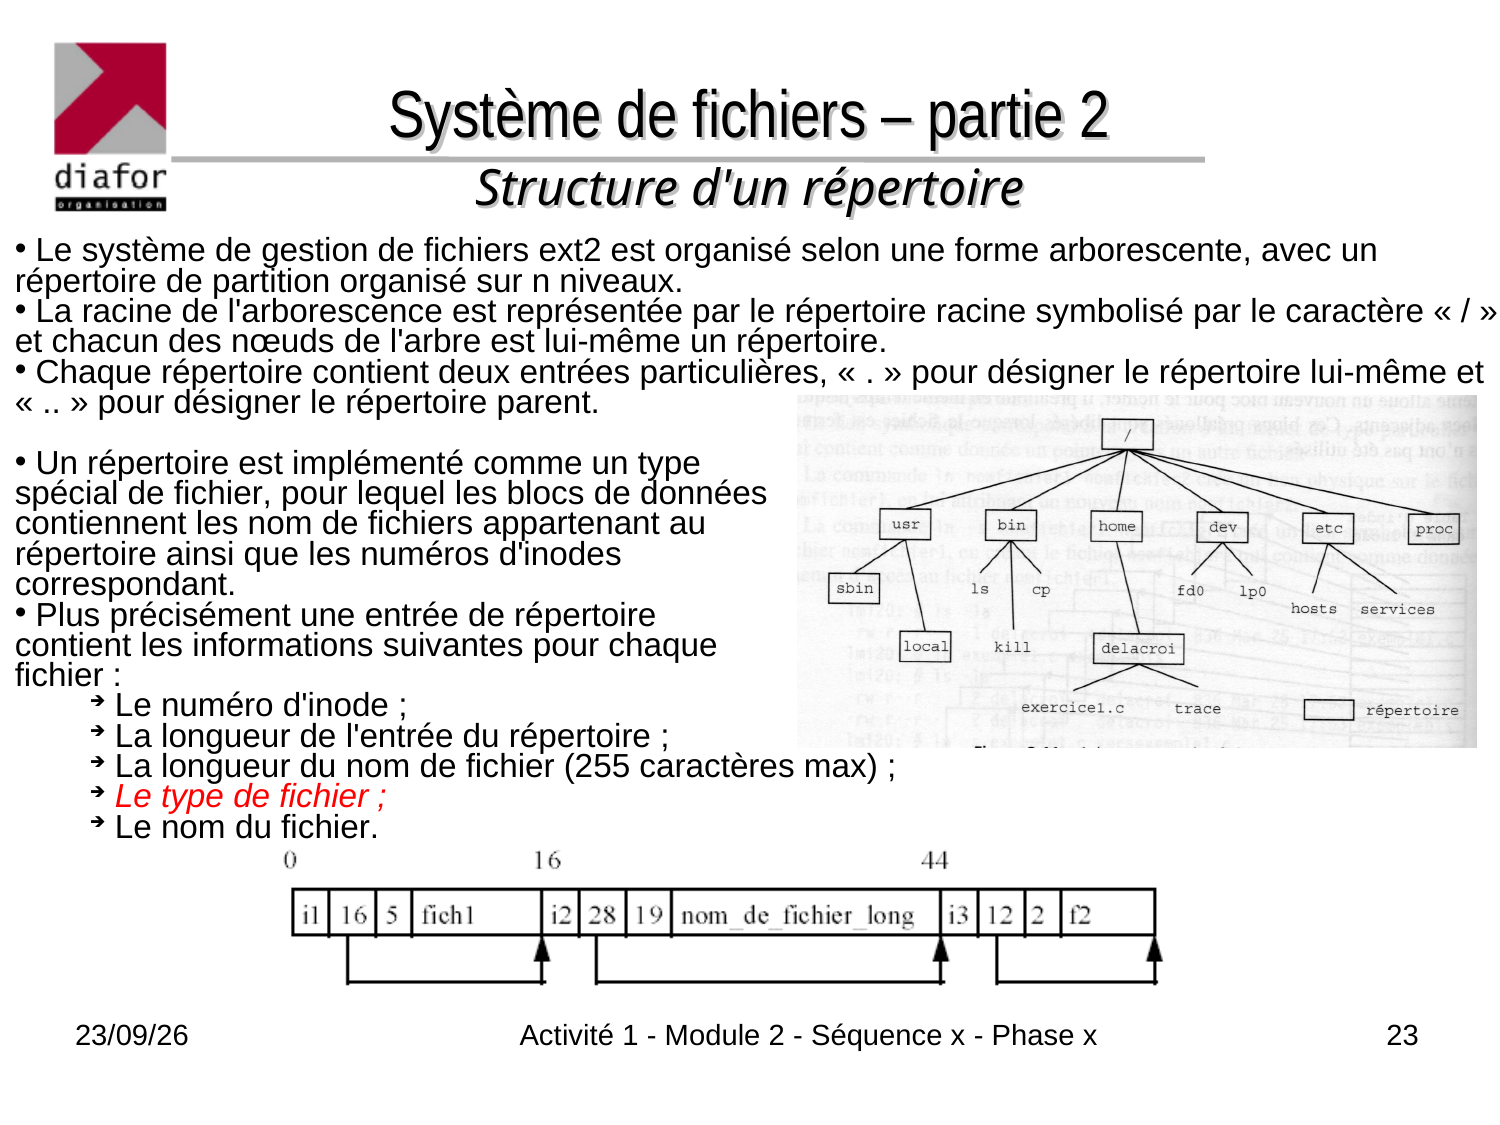

# Système de fichiers – partie 2 Structure d'un répertoire
 Le système de gestion de fichiers ext2 est organisé selon une forme arborescente, avec un
répertoire de partition organisé sur n niveaux.
 La racine de l'arborescence est représentée par le répertoire racine symbolisé par le caractère « / »
et chacun des nœuds de l'arbre est lui-même un répertoire.
 Chaque répertoire contient deux entrées particulières, « . » pour désigner le répertoire lui-même et
« .. » pour désigner le répertoire parent.
 Un répertoire est implémenté comme un type
spécial de fichier, pour lequel les blocs de données
contiennent les nom de fichiers appartenant au
répertoire ainsi que les numéros d'inodes
correspondant.
 Plus précisément une entrée de répertoire
contient les informations suivantes pour chaque
fichier :
 Le numéro d'inode ;
 La longueur de l'entrée du répertoire ;
 La longueur du nom de fichier (255 caractères max) ;
 Le type de fichier ;
 Le nom du fichier.
Activité 1 - Module 2 - Séquence x - Phase x
23